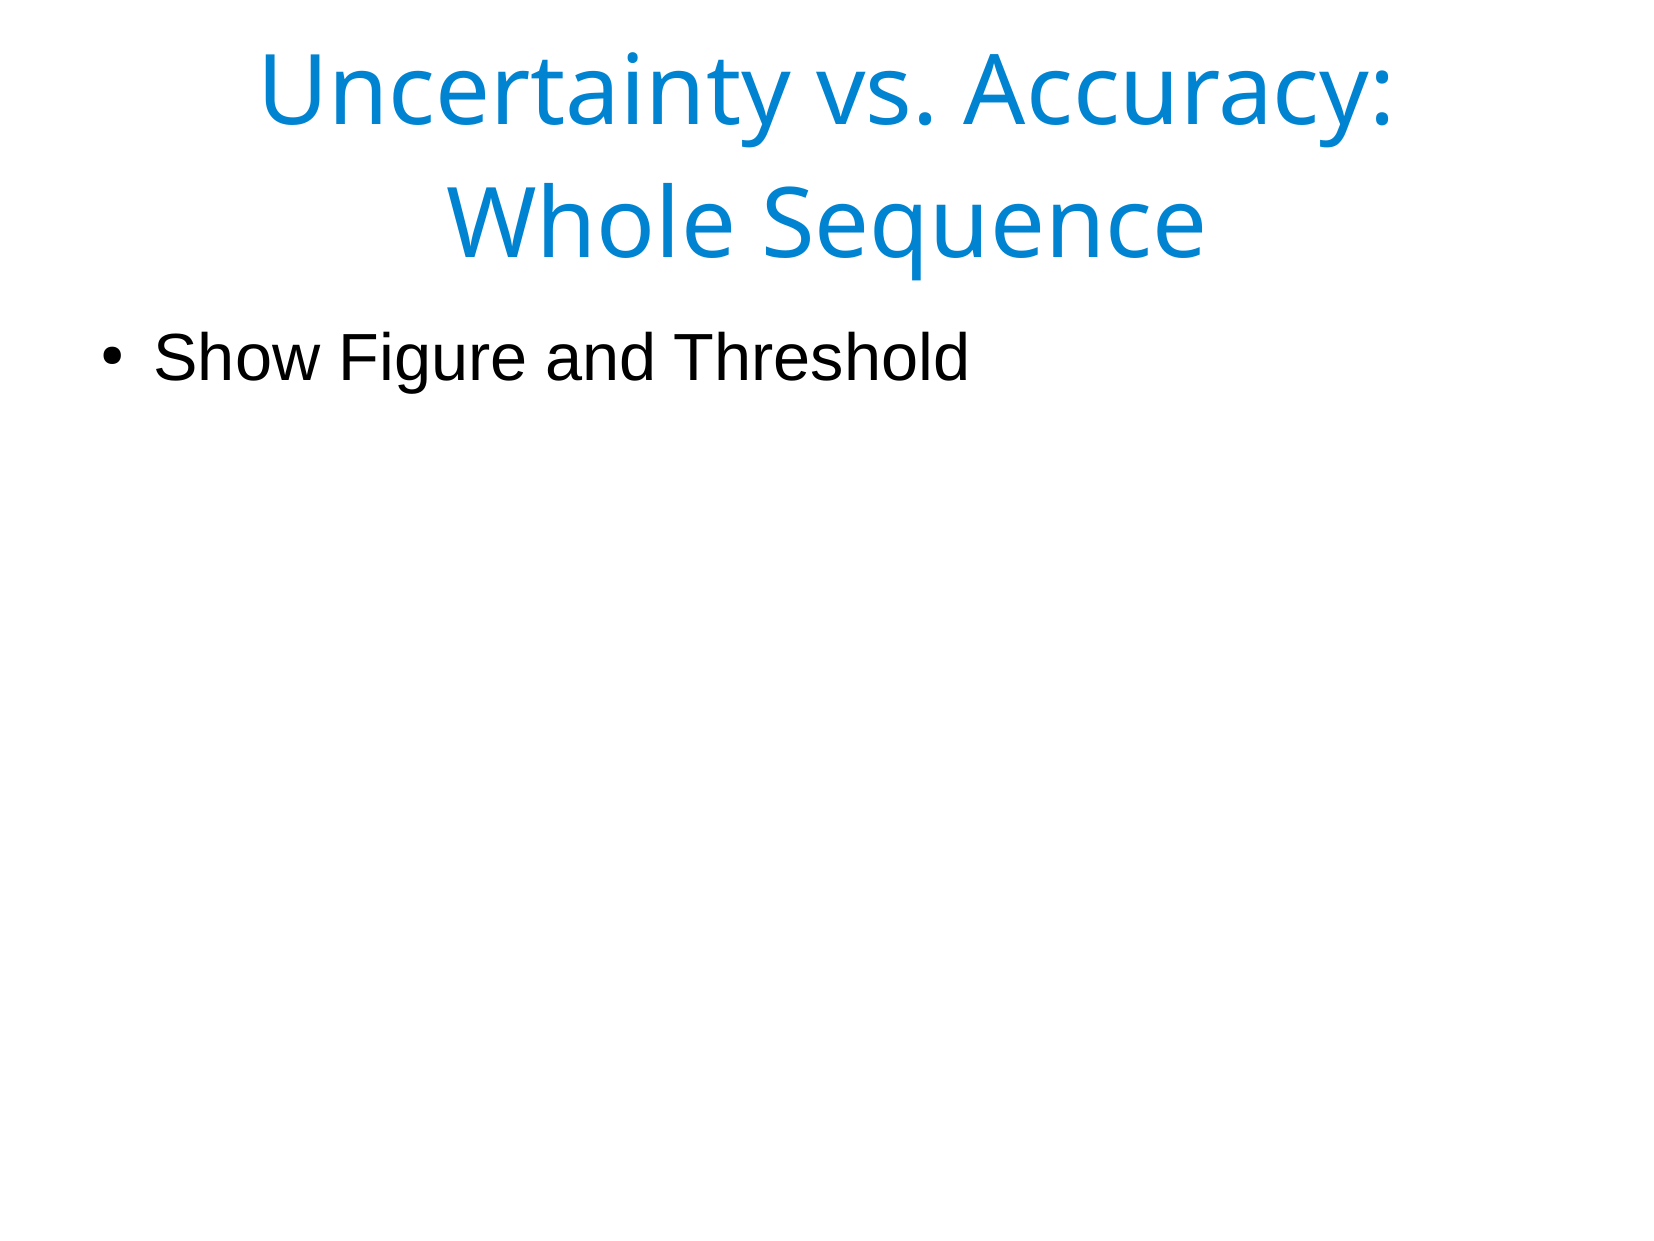

# Uncertainty vs. Accuracy: Whole Sequence
Show Figure and Threshold